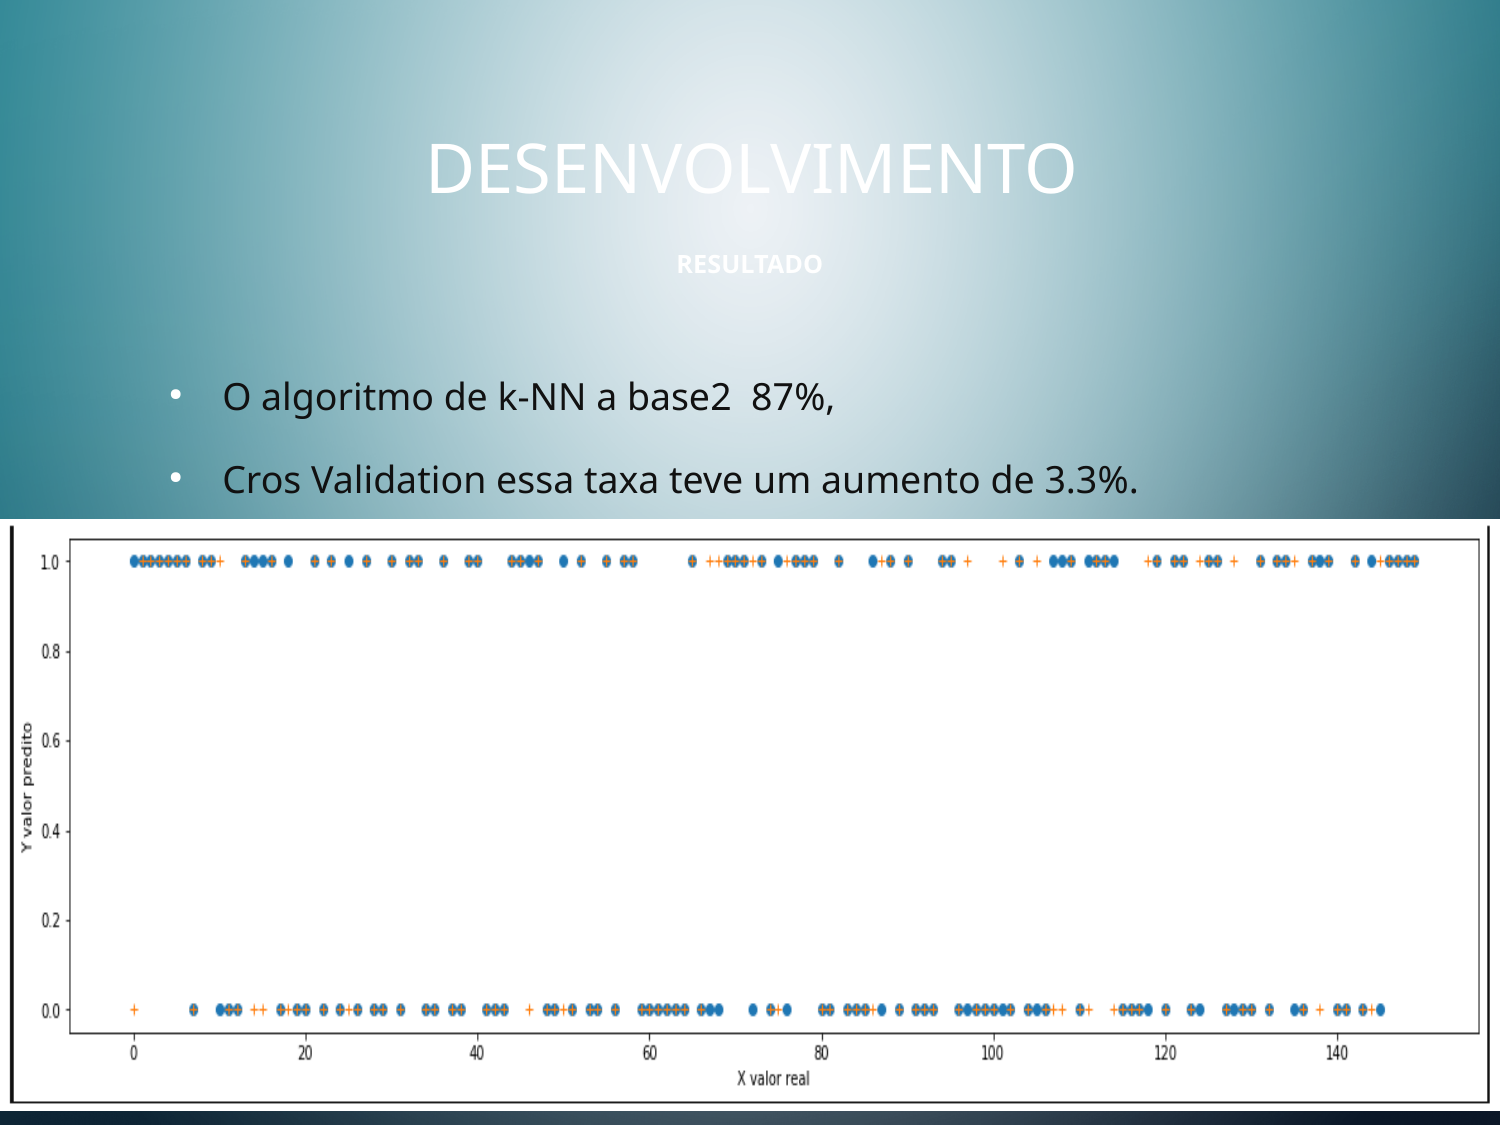

Desenvolvimento
# Resultado
O algoritmo de k-NN a base2 87%,
Cros Validation essa taxa teve um aumento de 3.3%.